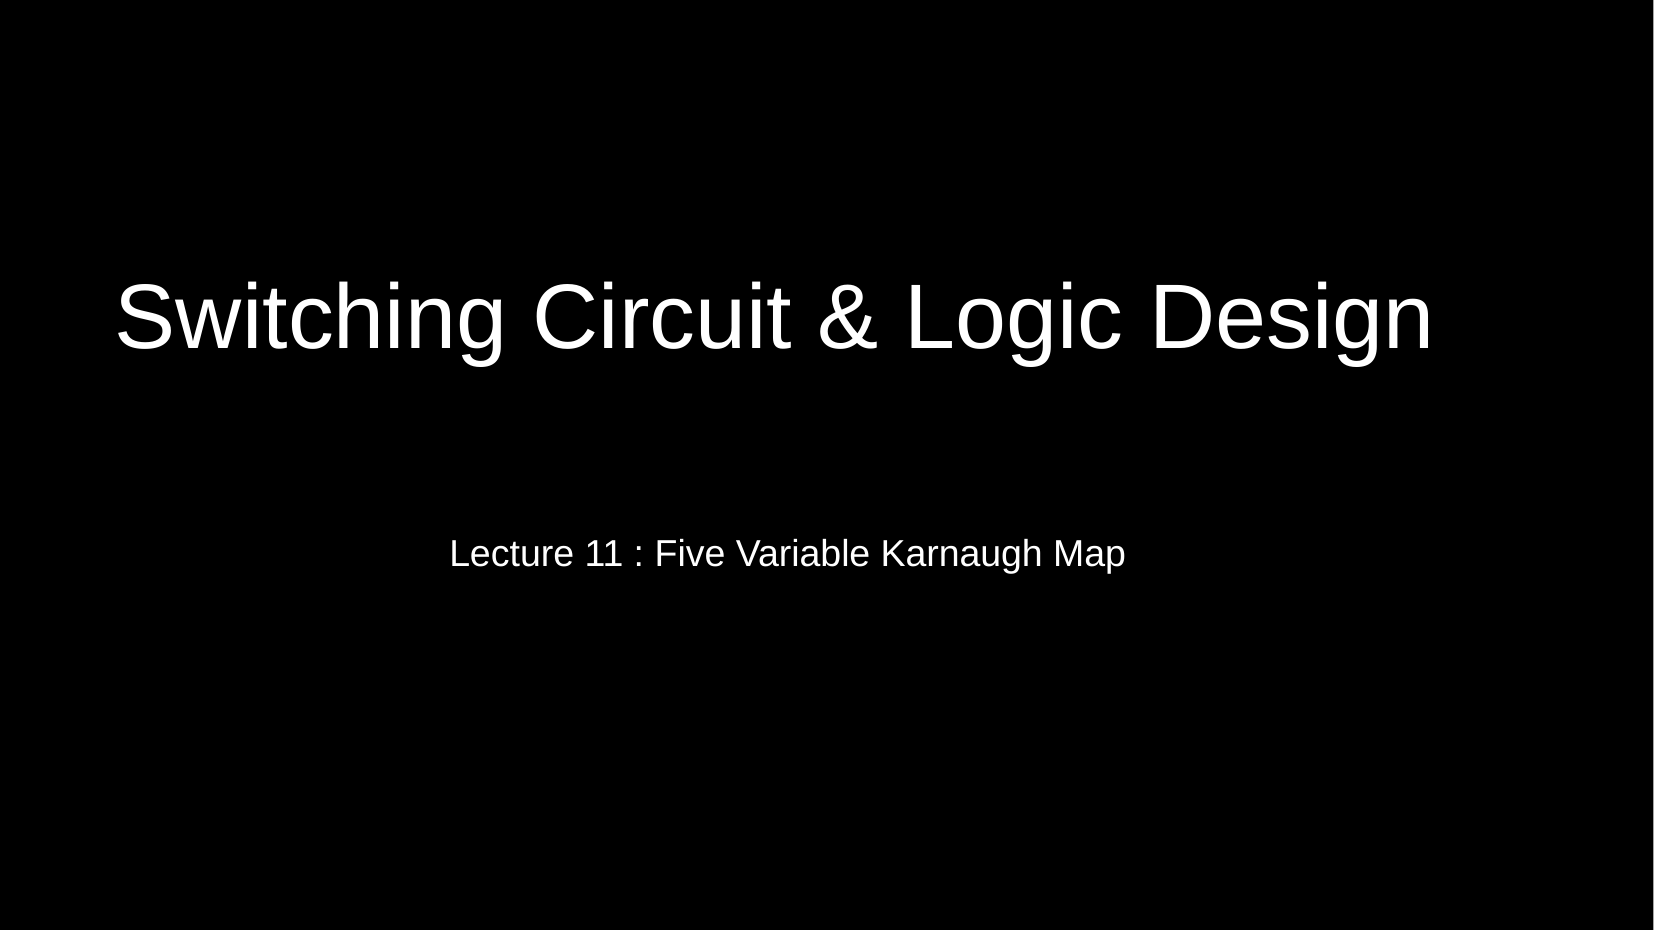

# Switching Circuit & Logic Design
Lecture 11 : Five Variable Karnaugh Map